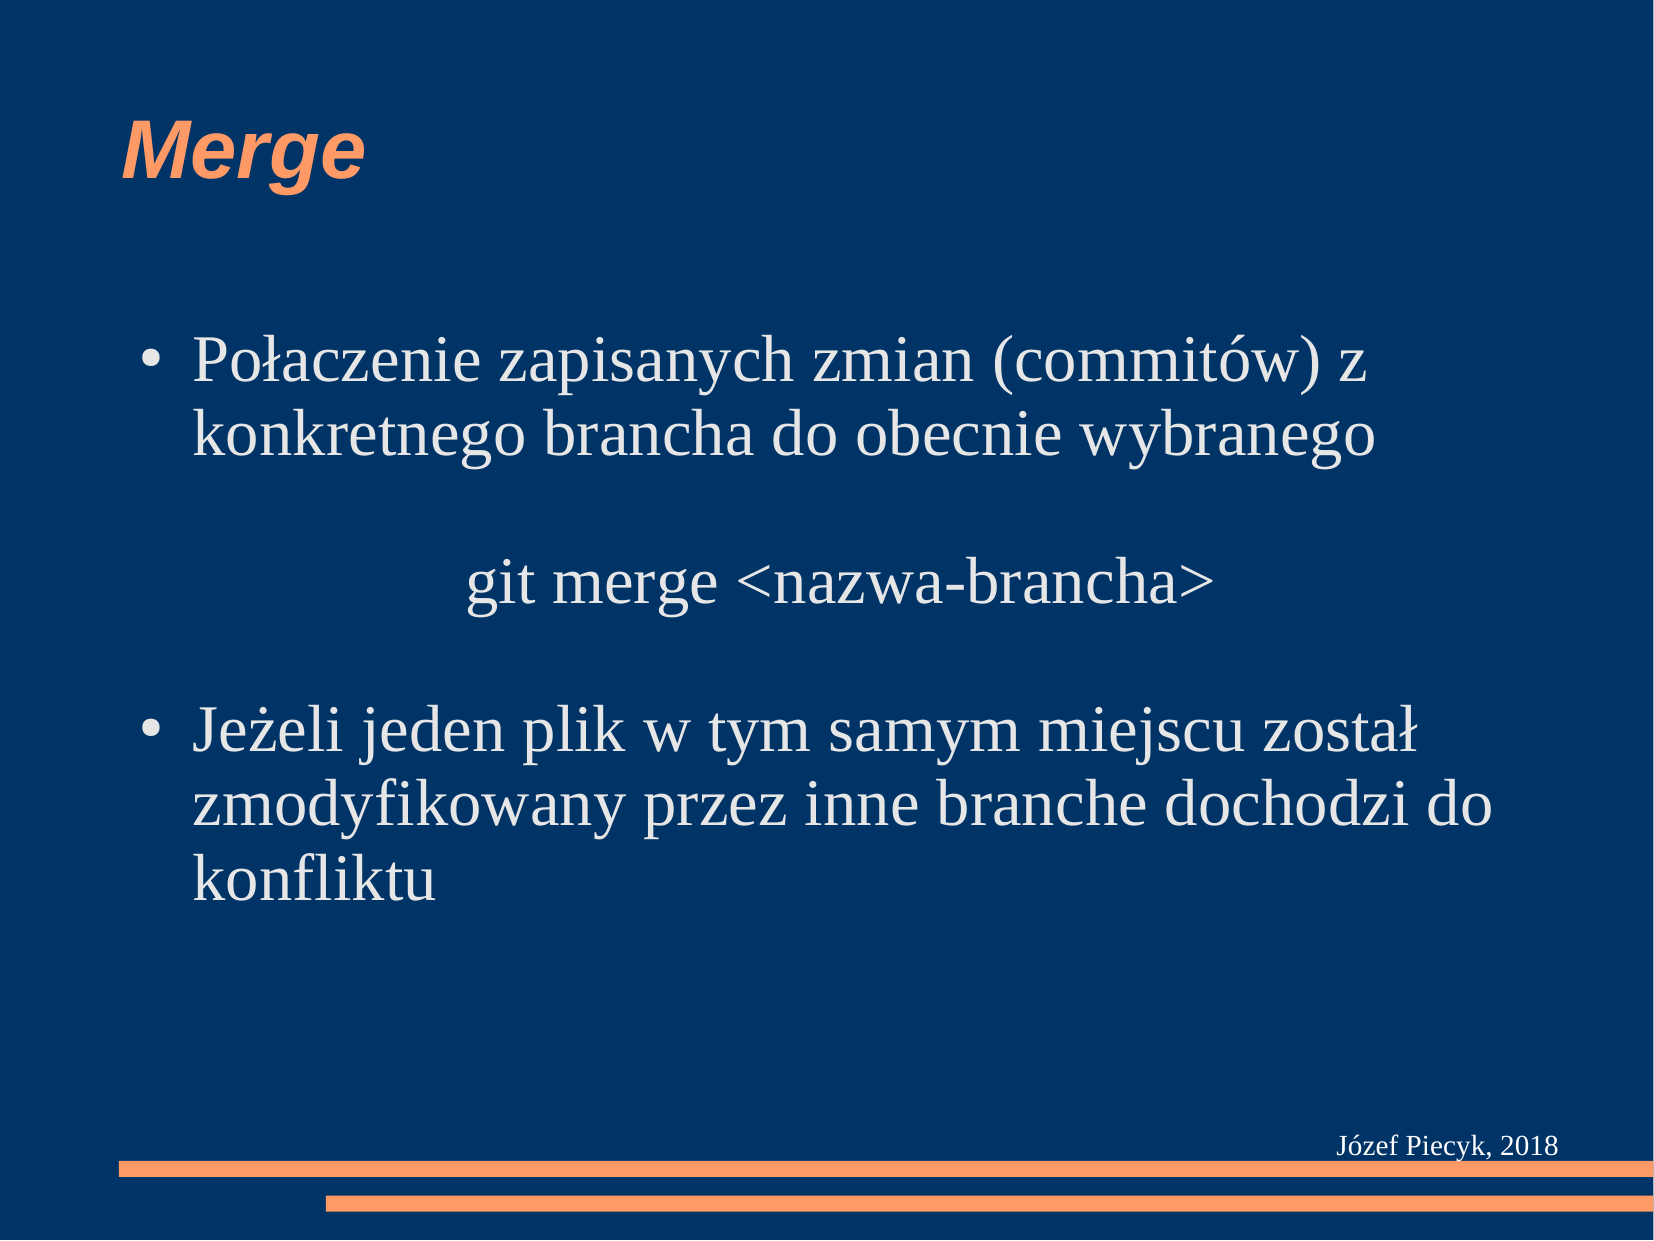

# Merge
Połaczenie zapisanych zmian (commitów) z konkretnego brancha do obecnie wybranego
git merge <nazwa-brancha>
Jeżeli jeden plik w tym samym miejscu został zmodyfikowany przez inne branche dochodzi do konfliktu